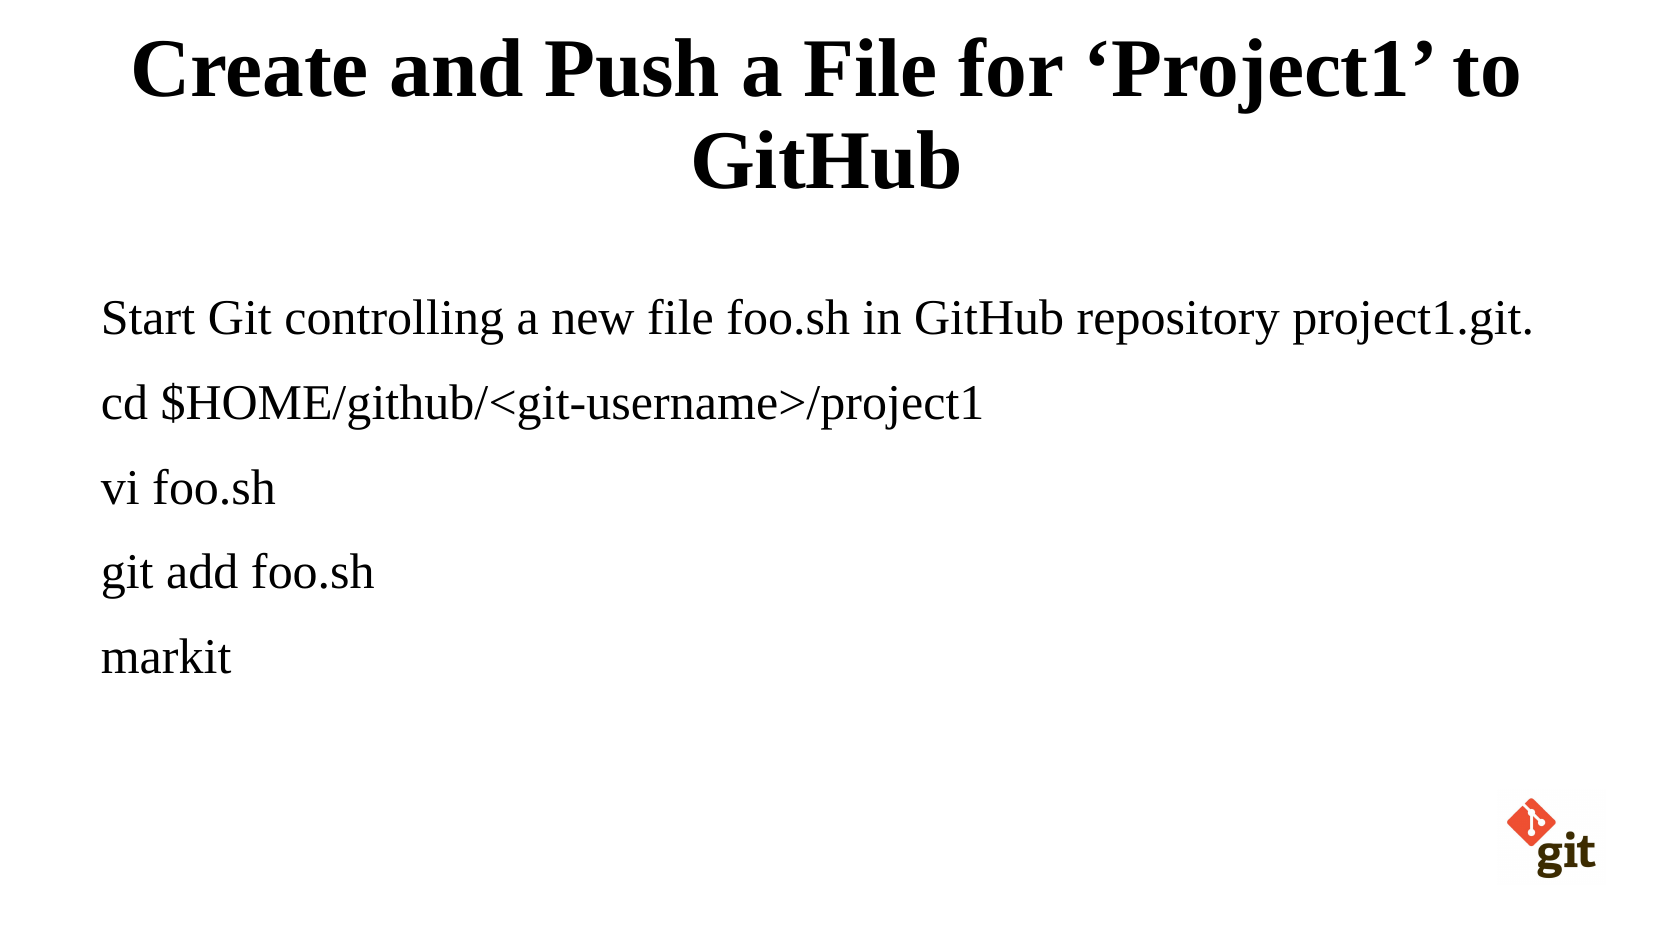

# Create and Push a File for ‘Project1’ to GitHub
Start Git controlling a new file foo.sh in GitHub repository project1.git.
cd $HOME/github/<git-username>/project1
vi foo.sh
git add foo.sh
markit